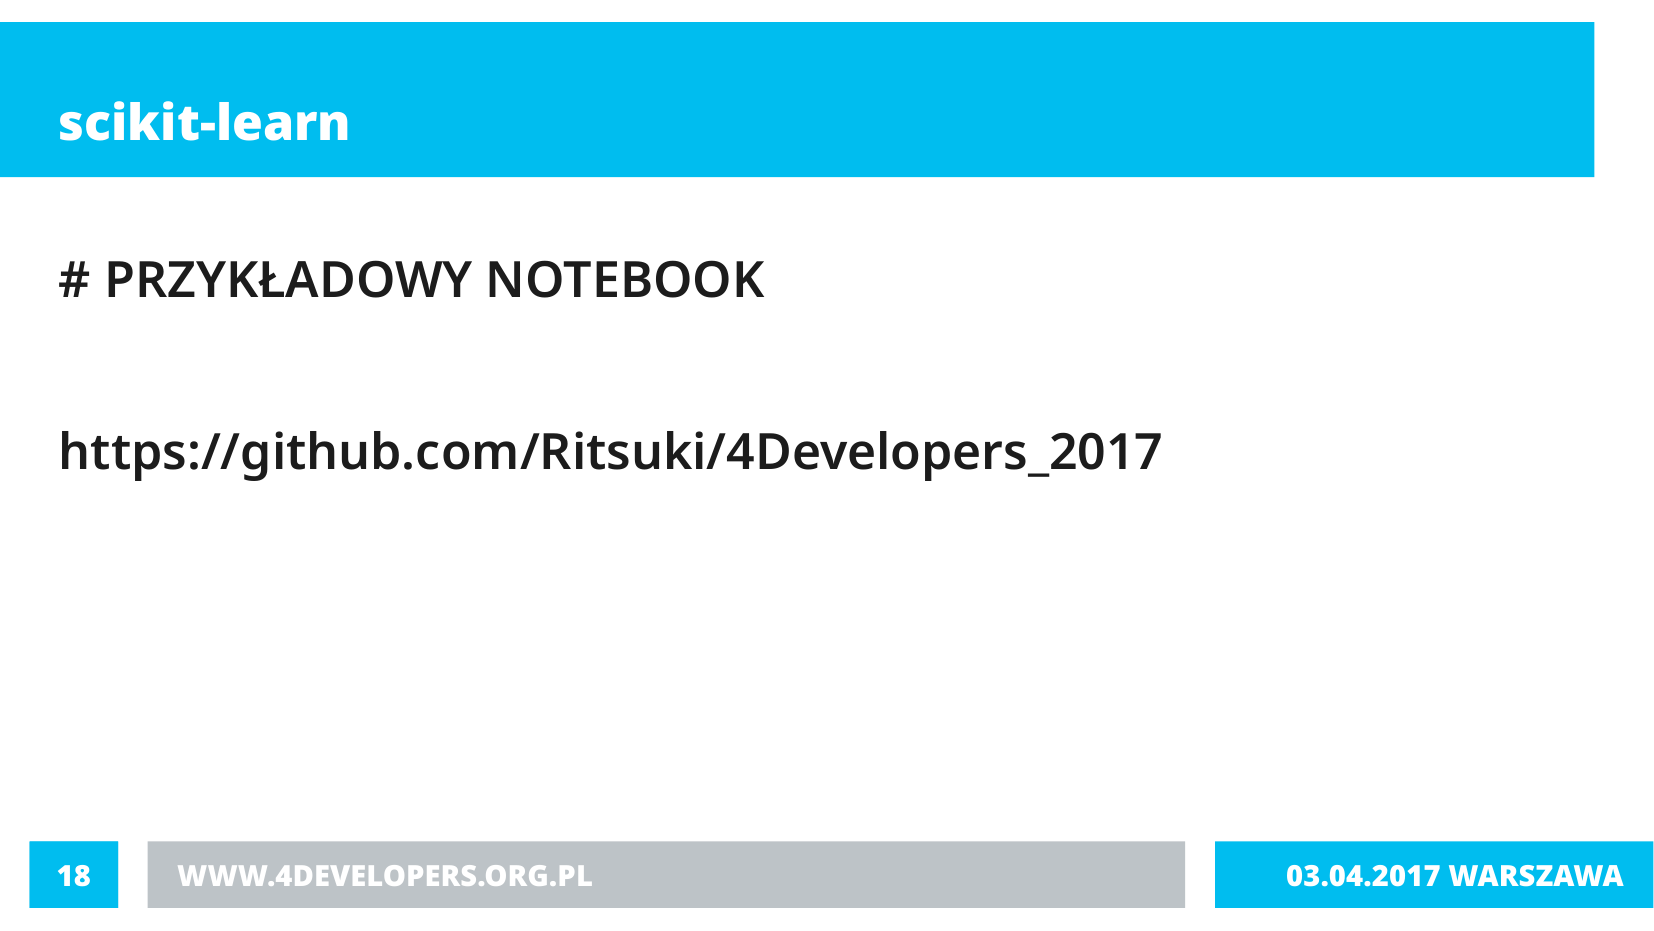

# scikit-learn
# PRZYKŁADOWY NOTEBOOK
https://github.com/Ritsuki/4Developers_2017
18
WWW.4DEVELOPERS.ORG.PL
03.04.2017 WARSZAWA